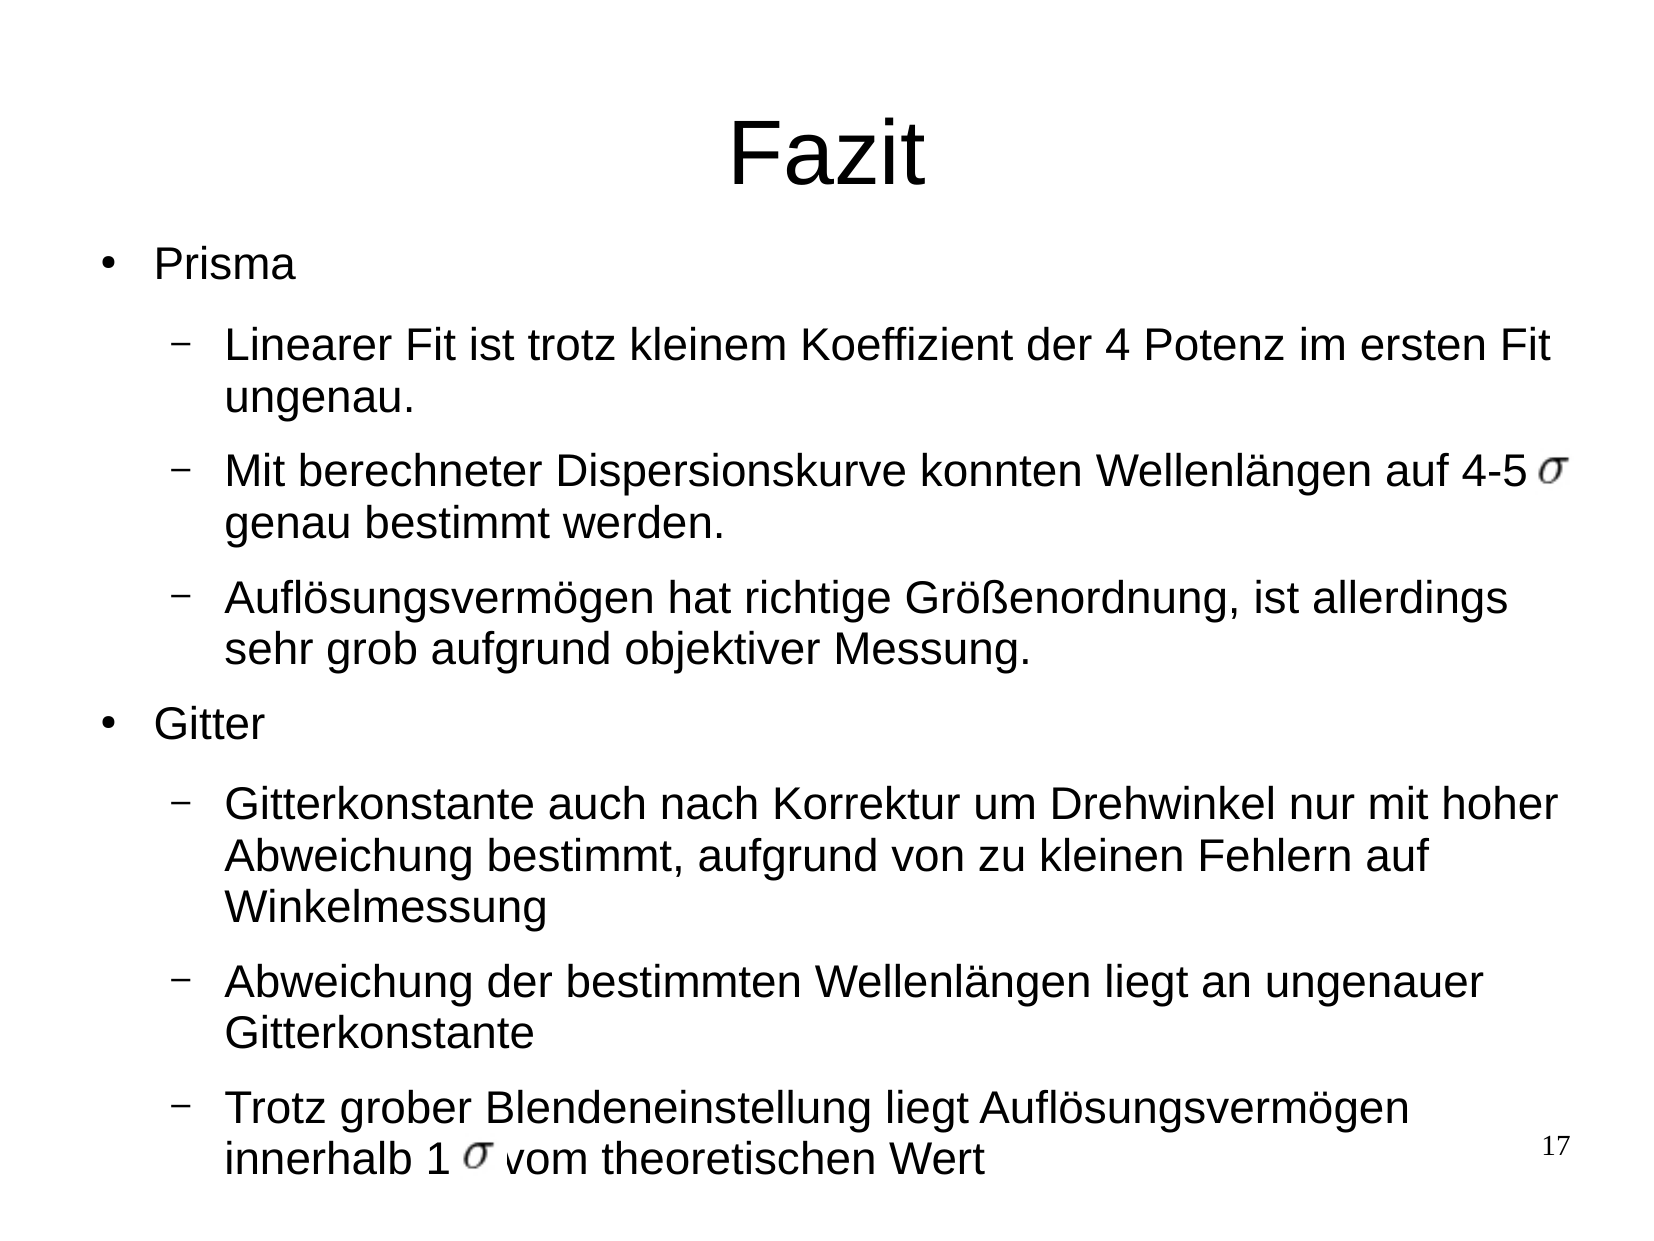

# Fazit
Prisma
Linearer Fit ist trotz kleinem Koeffizient der 4 Potenz im ersten Fit ungenau.
Mit berechneter Dispersionskurve konnten Wellenlängen auf 4-5 genau bestimmt werden.
Auflösungsvermögen hat richtige Größenordnung, ist allerdings sehr grob aufgrund objektiver Messung.
Gitter
Gitterkonstante auch nach Korrektur um Drehwinkel nur mit hoher Abweichung bestimmt, aufgrund von zu kleinen Fehlern auf Winkelmessung
Abweichung der bestimmten Wellenlängen liegt an ungenauer Gitterkonstante
Trotz grober Blendeneinstellung liegt Auflösungsvermögen innerhalb 1 vom theoretischen Wert
17